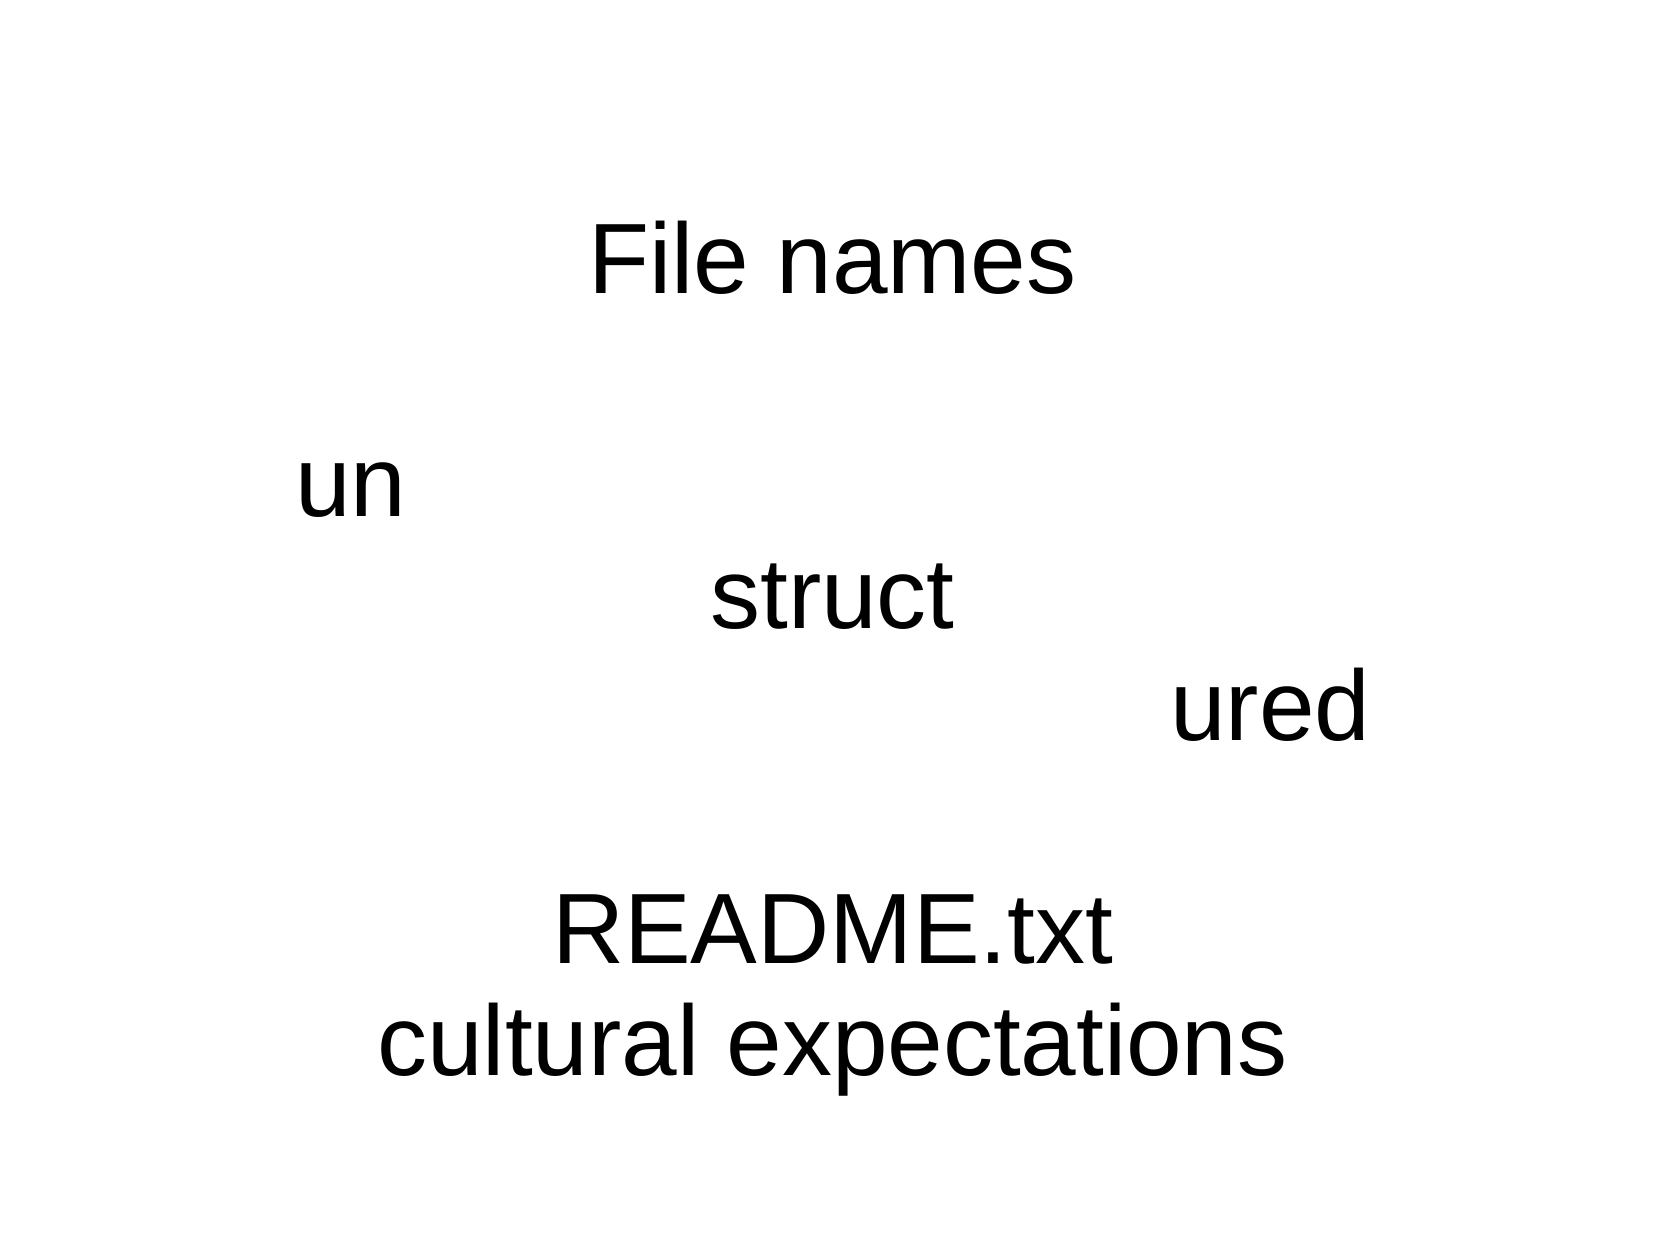

File names
un
struct
ured
README.txt
cultural expectations